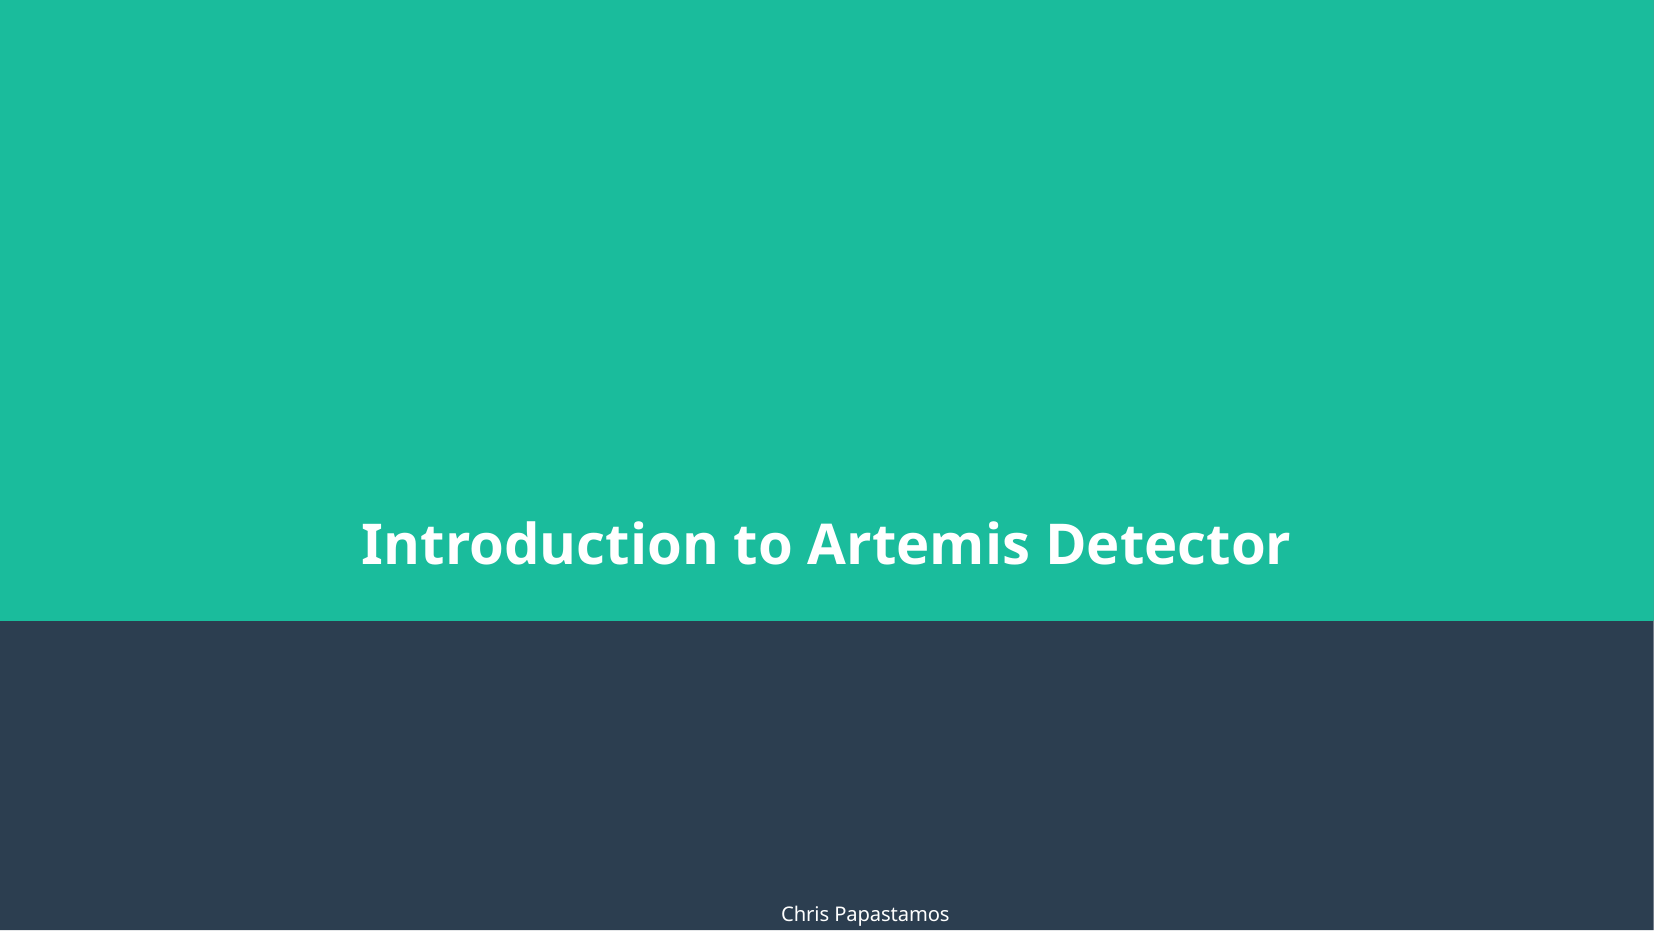

# Introduction to Artemis Detector
Chris Papastamos